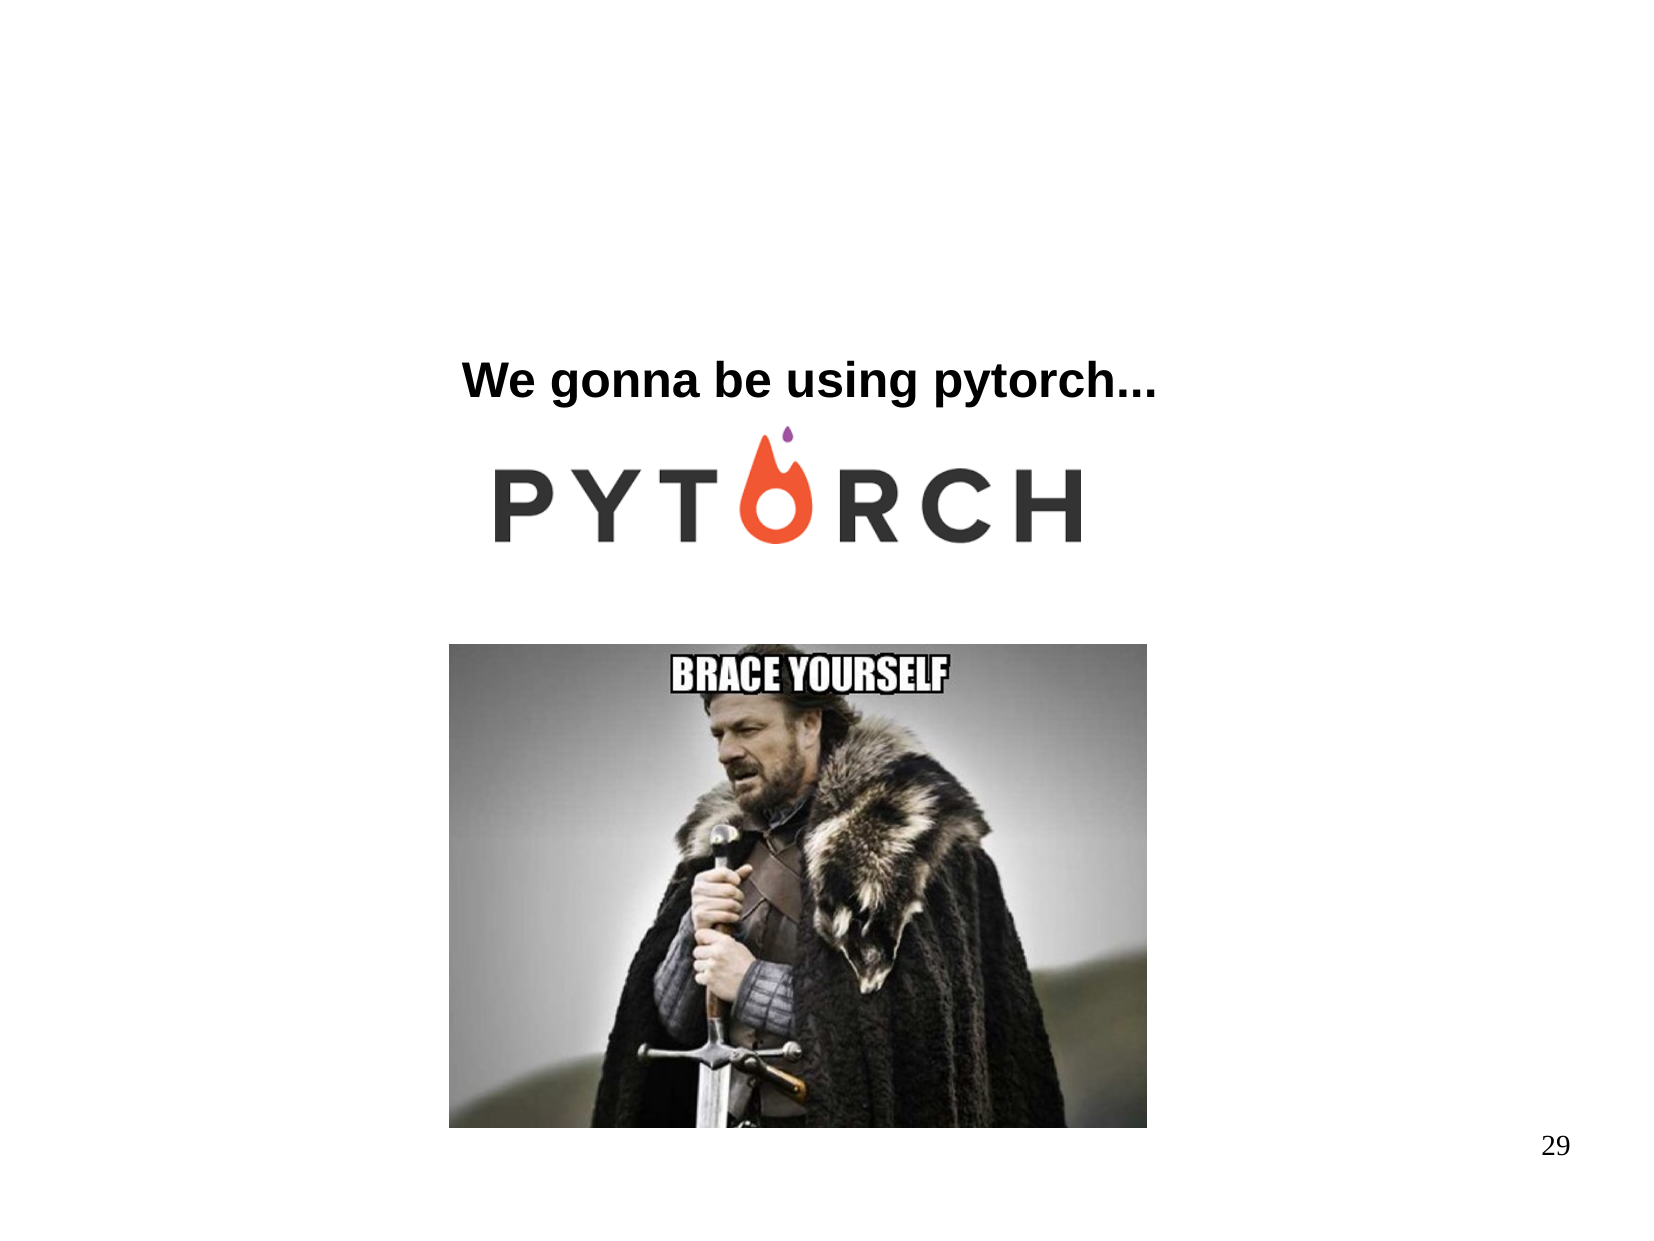

#
We gonna be using pytorch...
29